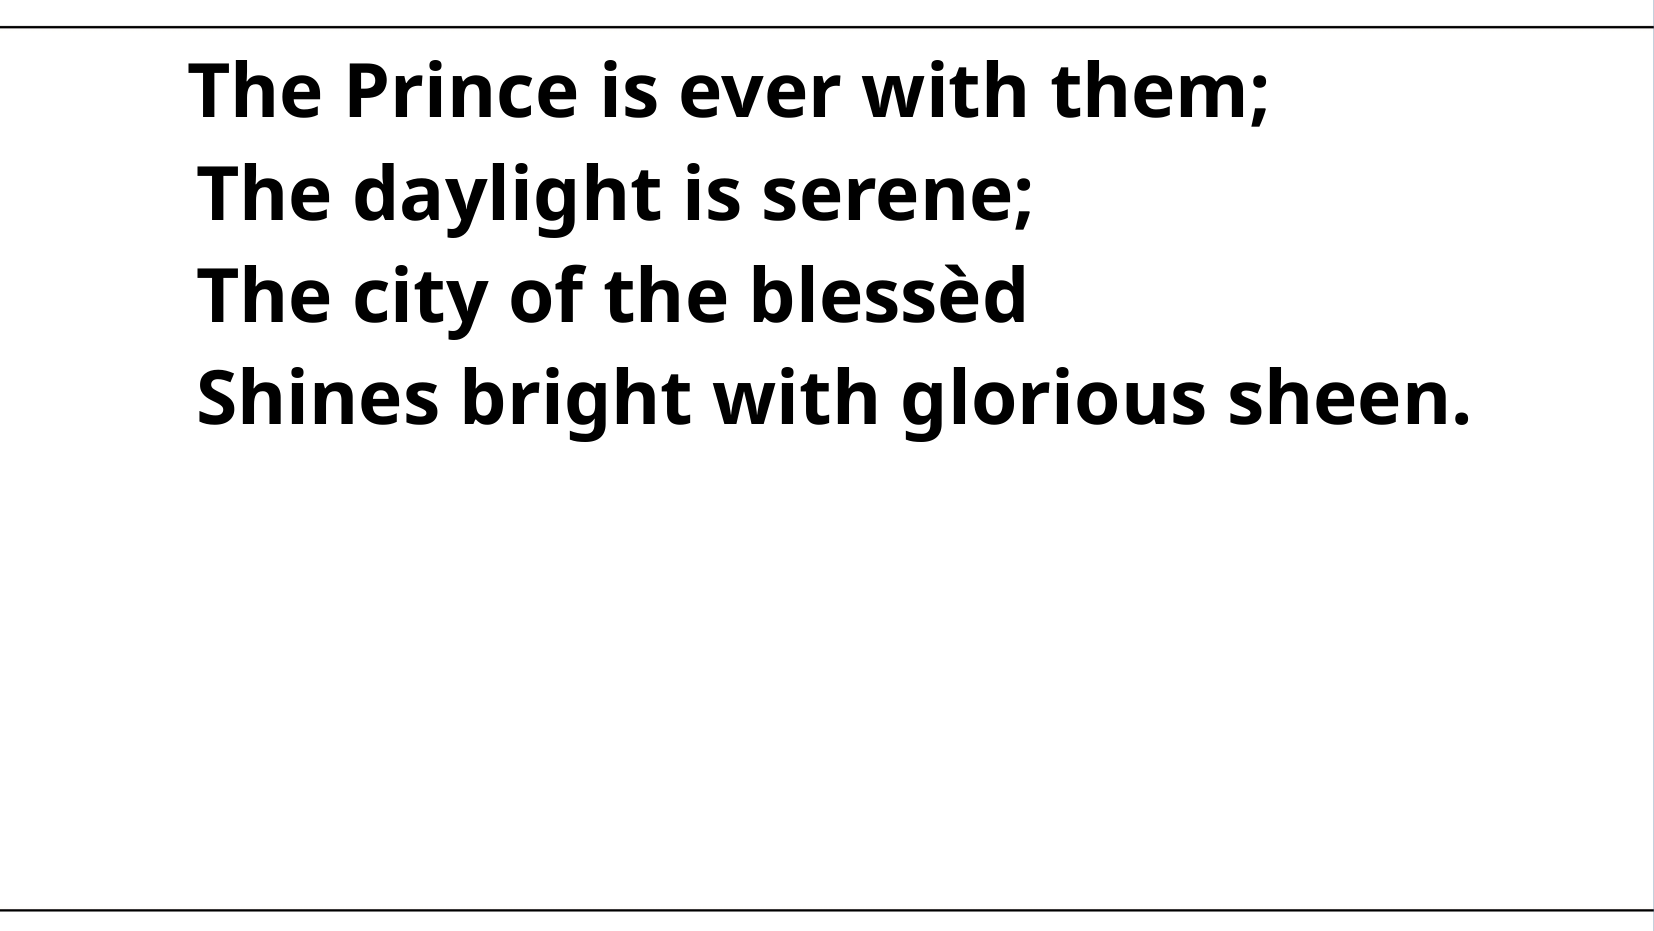

# The Prince is ever with them; The daylight is serene; The city of the blessèd Shines bright with glorious sheen.